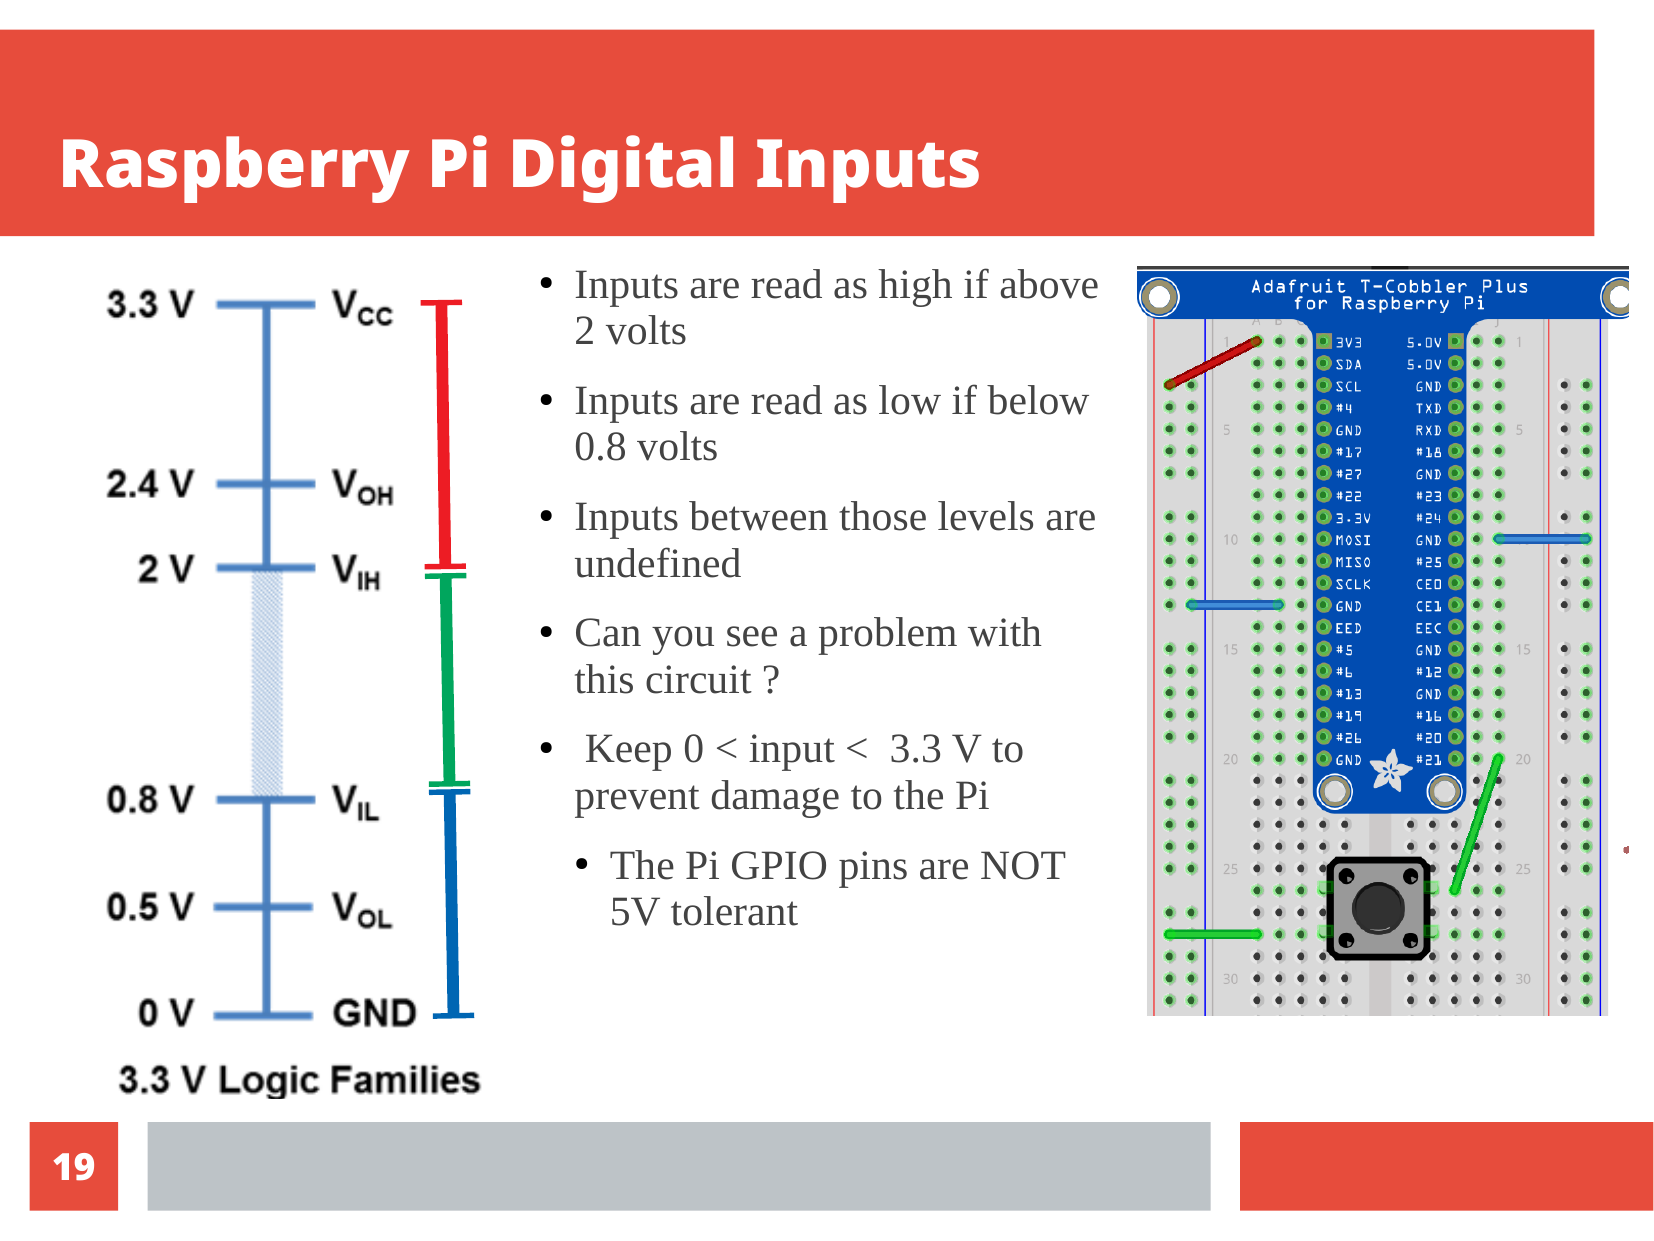

# Raspberry Pi Digital Inputs
Inputs are read as high if above 2 volts
Inputs are read as low if below 0.8 volts
Inputs between those levels are undefined
Can you see a problem with this circuit ?
 Keep 0 < input < 3.3 V to prevent damage to the Pi
The Pi GPIO pins are NOT 5V tolerant
19